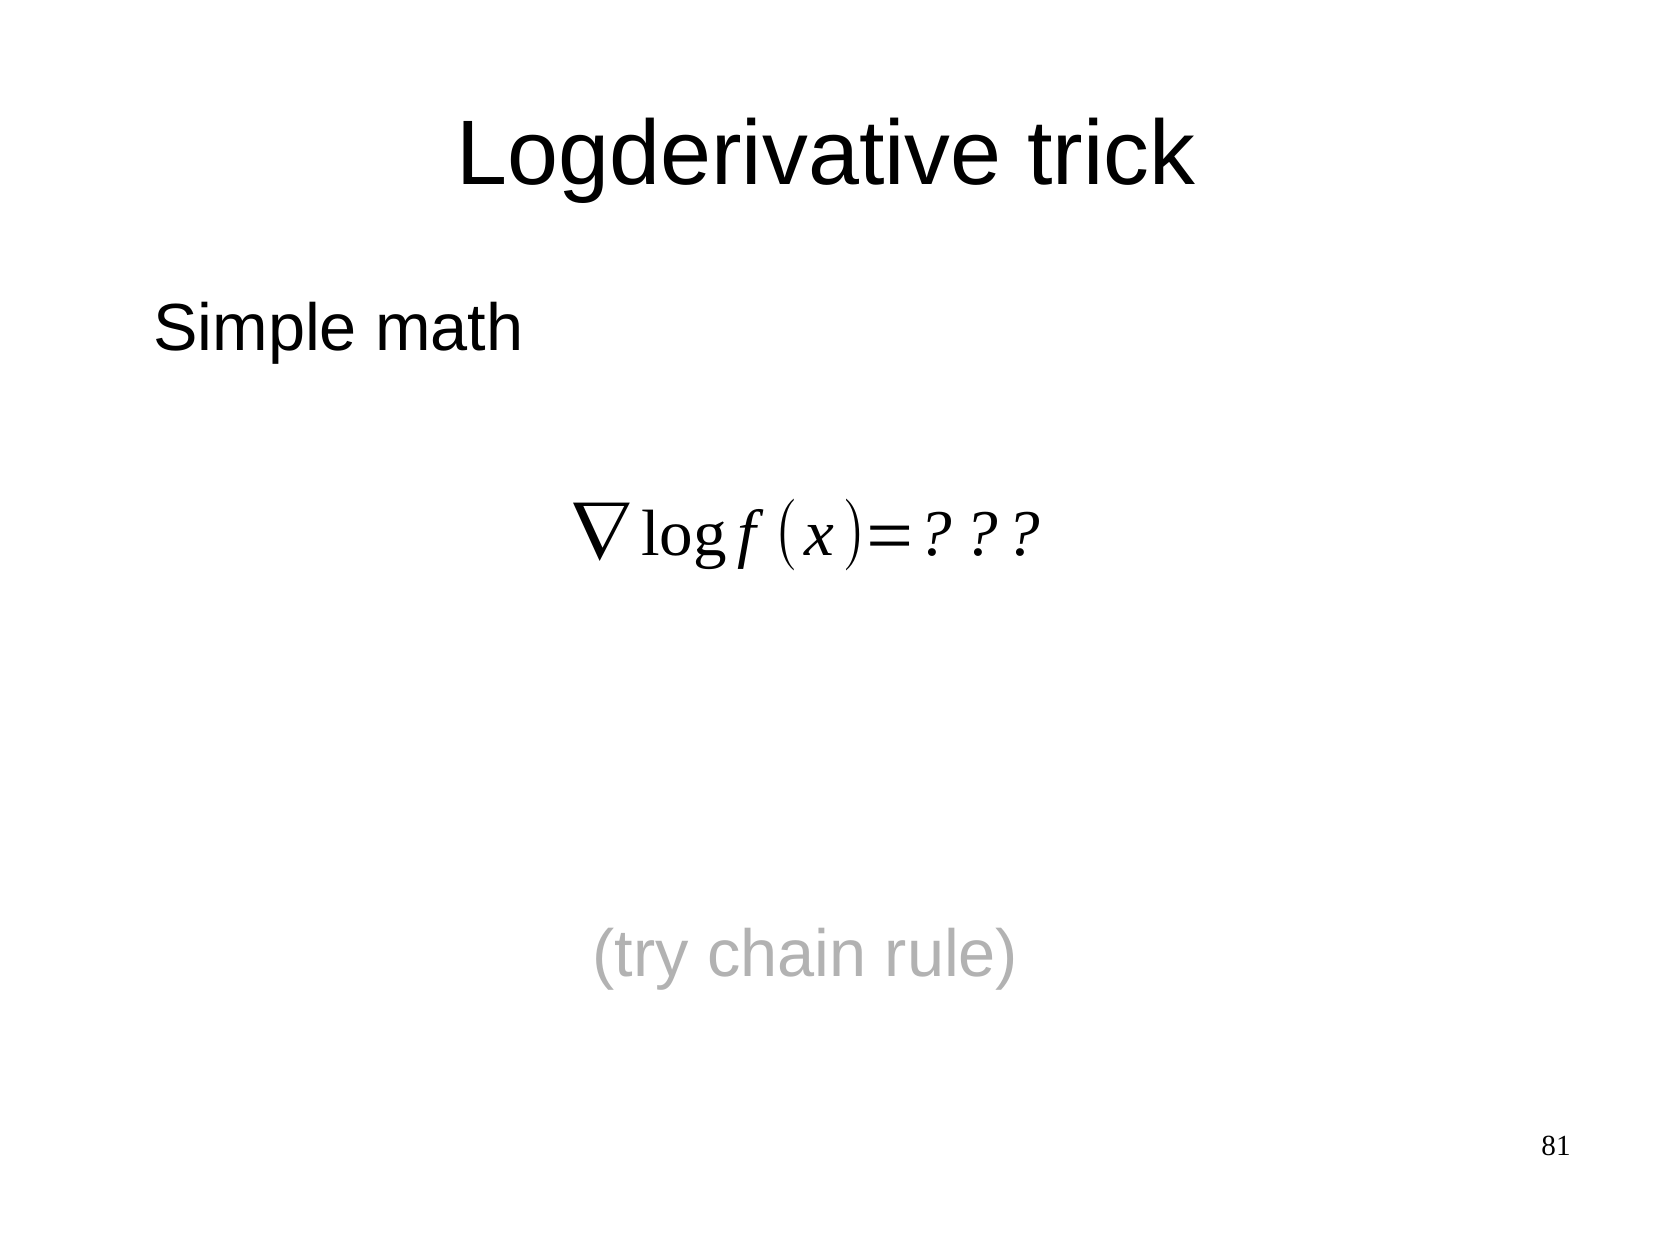

# Logderivative trick
Simple math
(try chain rule)
81